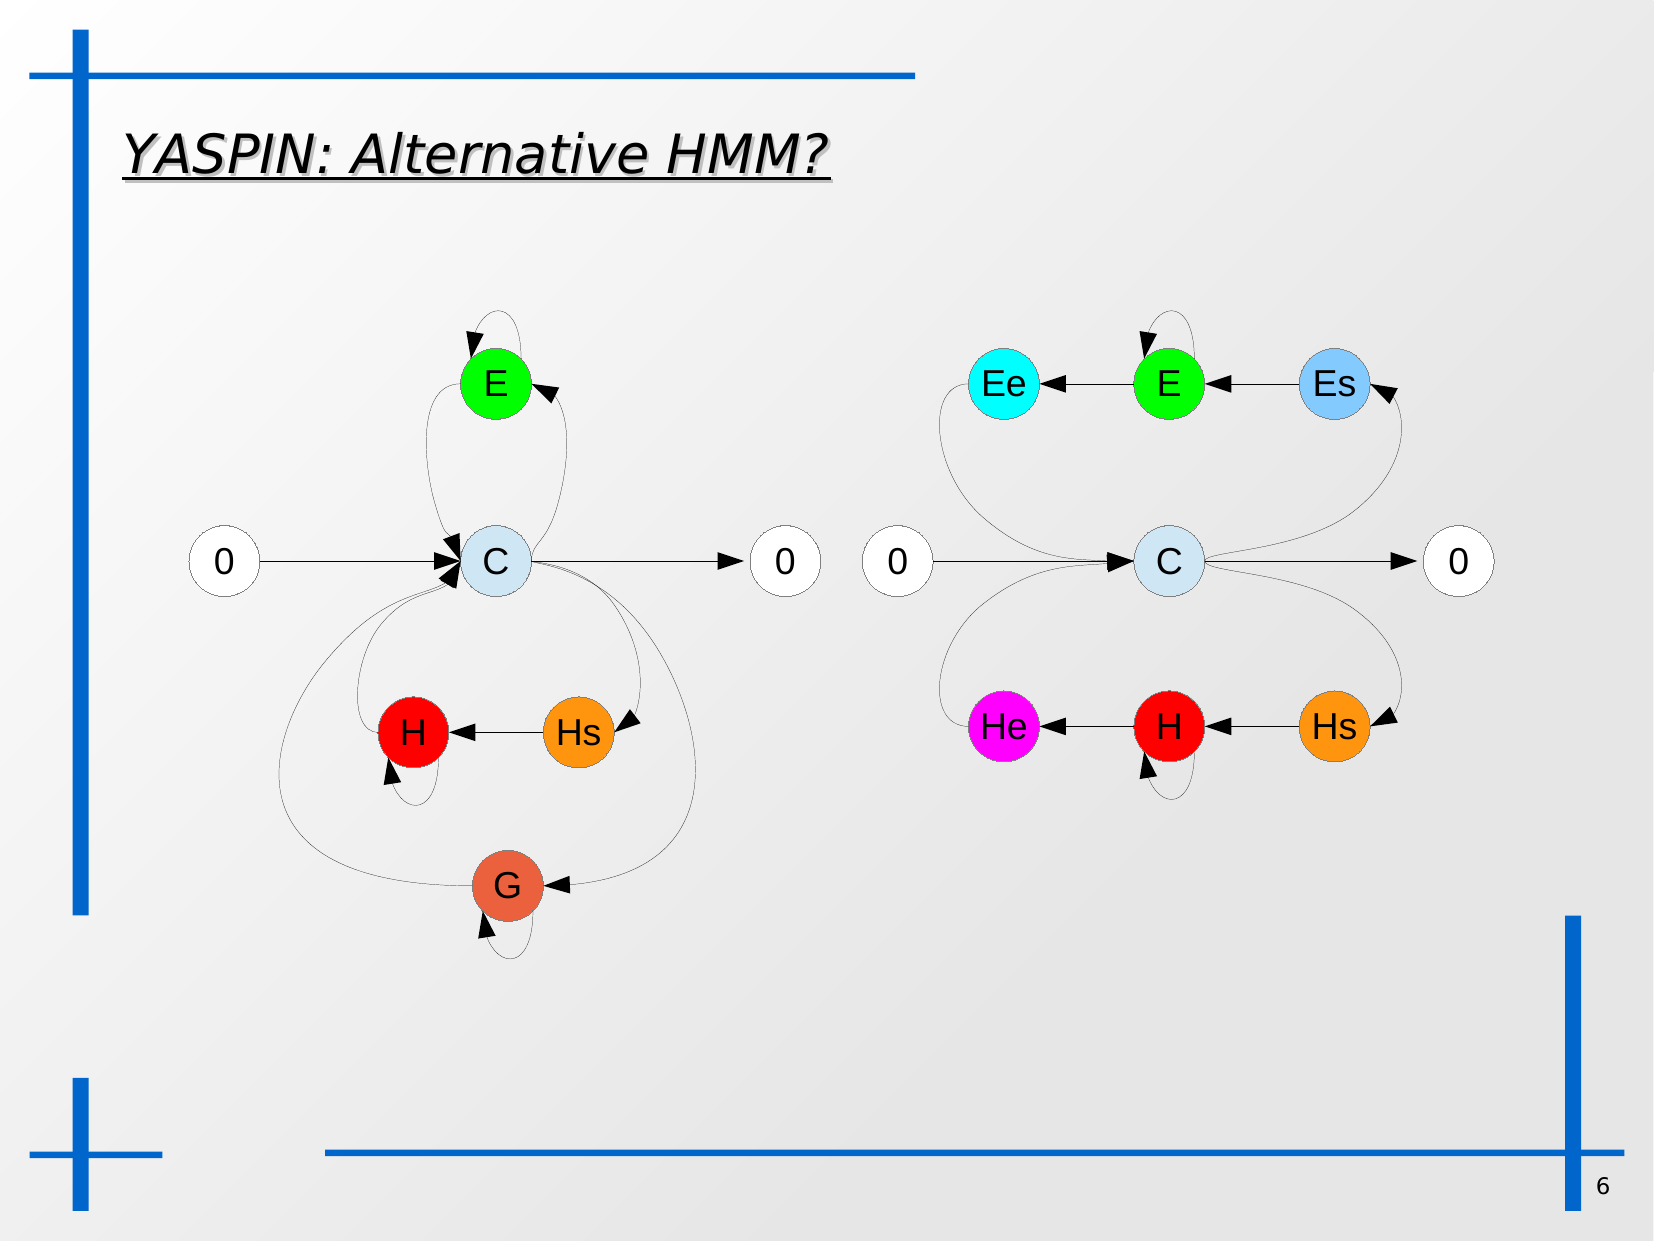

# YASPIN: Alternative HMM?
E
E
Ee
Es
0
C
0
0
C
0
H
He
Hs
H
Hs
G